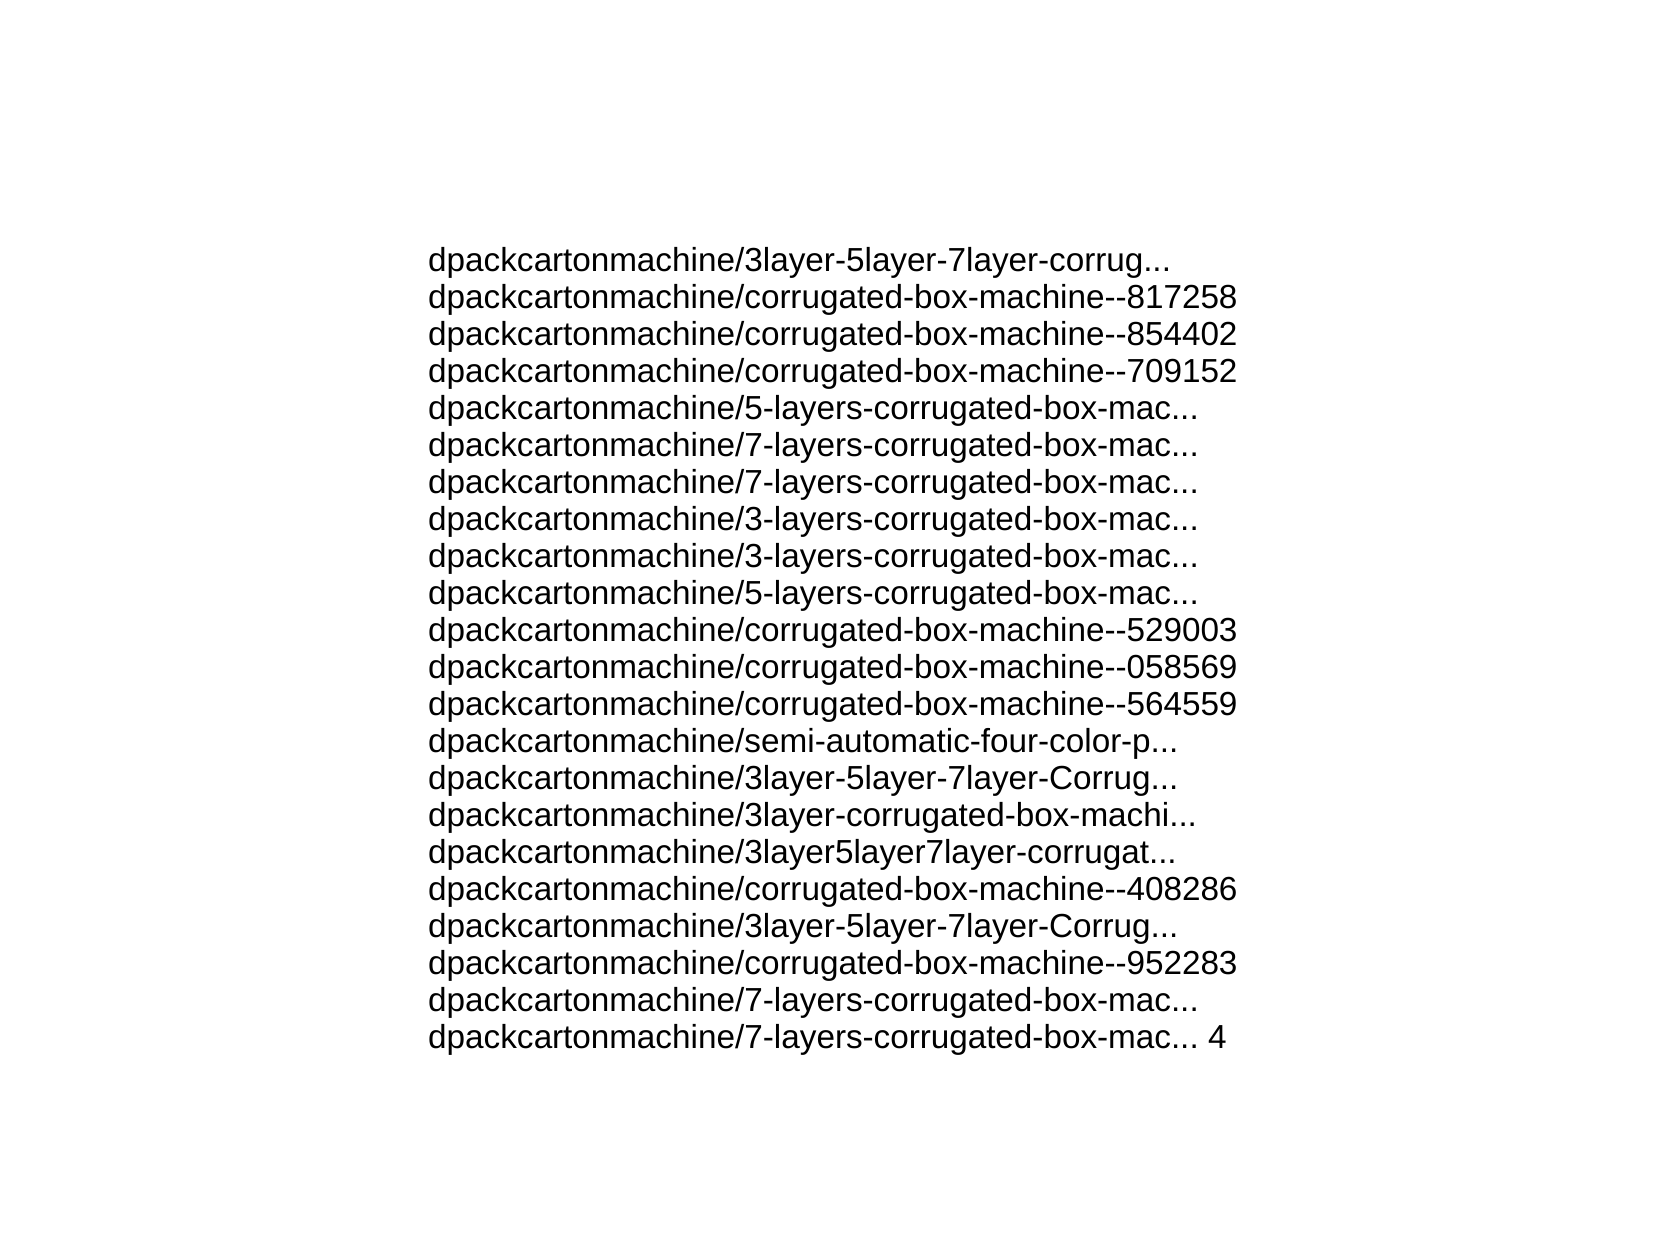

dpackcartonmachine/3layer-5layer-7layer-corrug...
dpackcartonmachine/corrugated-box-machine--817258
dpackcartonmachine/corrugated-box-machine--854402
dpackcartonmachine/corrugated-box-machine--709152
dpackcartonmachine/5-layers-corrugated-box-mac...
dpackcartonmachine/7-layers-corrugated-box-mac...
dpackcartonmachine/7-layers-corrugated-box-mac...
dpackcartonmachine/3-layers-corrugated-box-mac...
dpackcartonmachine/3-layers-corrugated-box-mac...
dpackcartonmachine/5-layers-corrugated-box-mac...
dpackcartonmachine/corrugated-box-machine--529003
dpackcartonmachine/corrugated-box-machine--058569
dpackcartonmachine/corrugated-box-machine--564559
dpackcartonmachine/semi-automatic-four-color-p...
dpackcartonmachine/3layer-5layer-7layer-Corrug...
dpackcartonmachine/3layer-corrugated-box-machi...
dpackcartonmachine/3layer5layer7layer-corrugat...
dpackcartonmachine/corrugated-box-machine--408286
dpackcartonmachine/3layer-5layer-7layer-Corrug...
dpackcartonmachine/corrugated-box-machine--952283
dpackcartonmachine/7-layers-corrugated-box-mac...
dpackcartonmachine/7-layers-corrugated-box-mac... 4